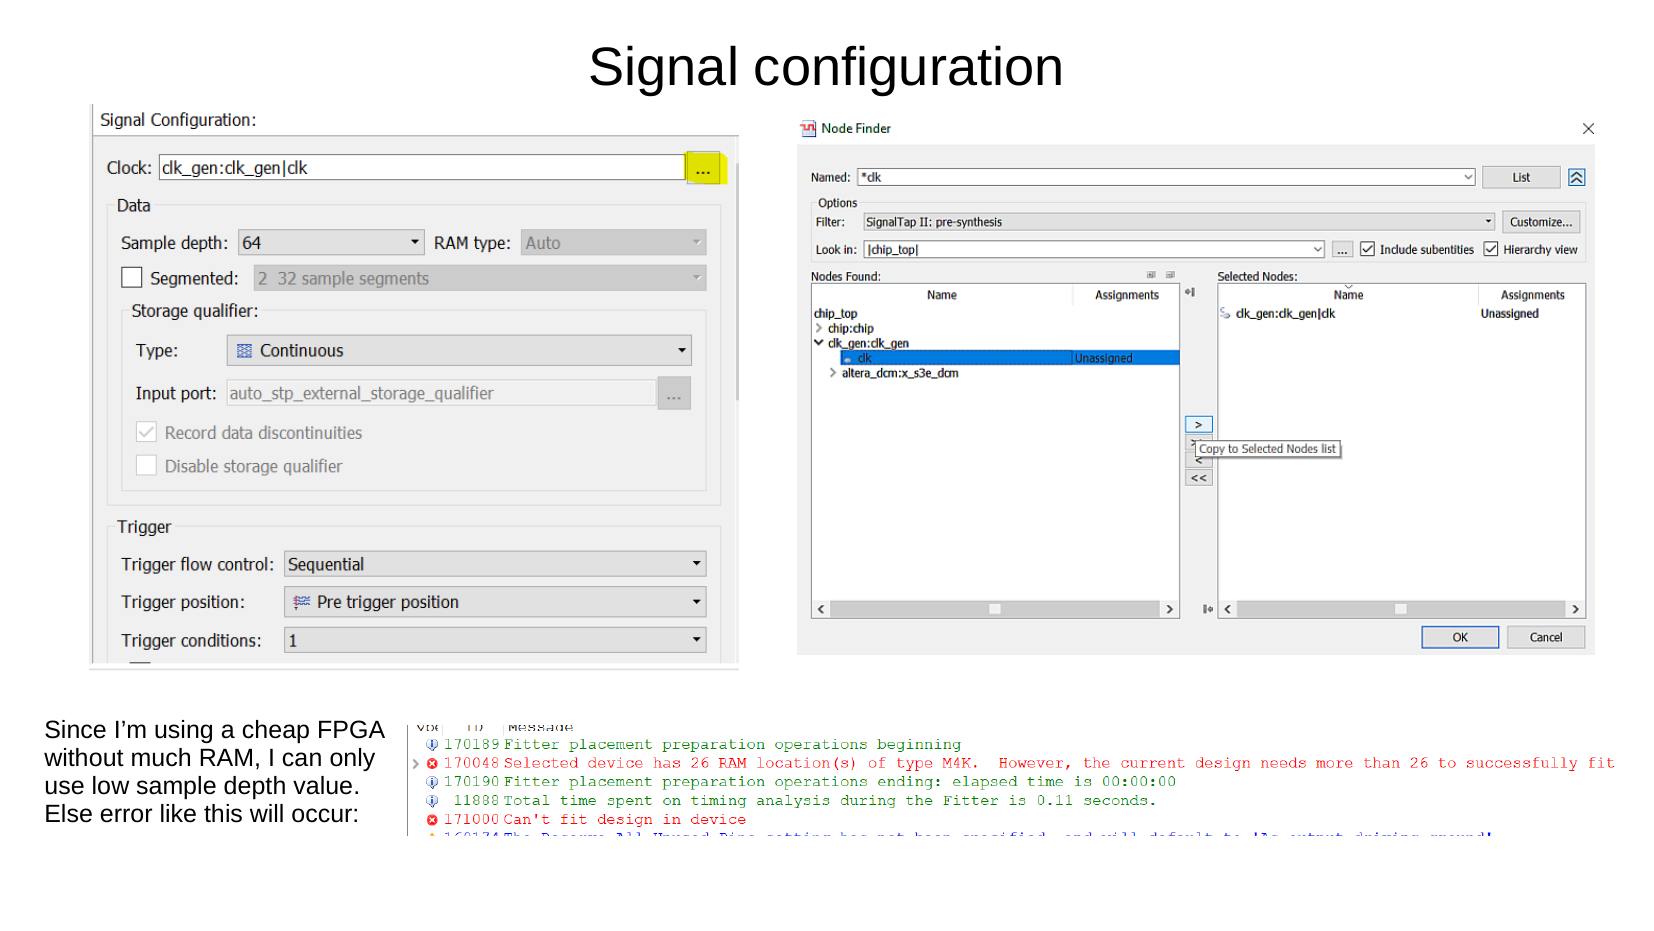

Signal configuration
Since I’m using a cheap FPGA without much RAM, I can only use low sample depth value. Else error like this will occur: